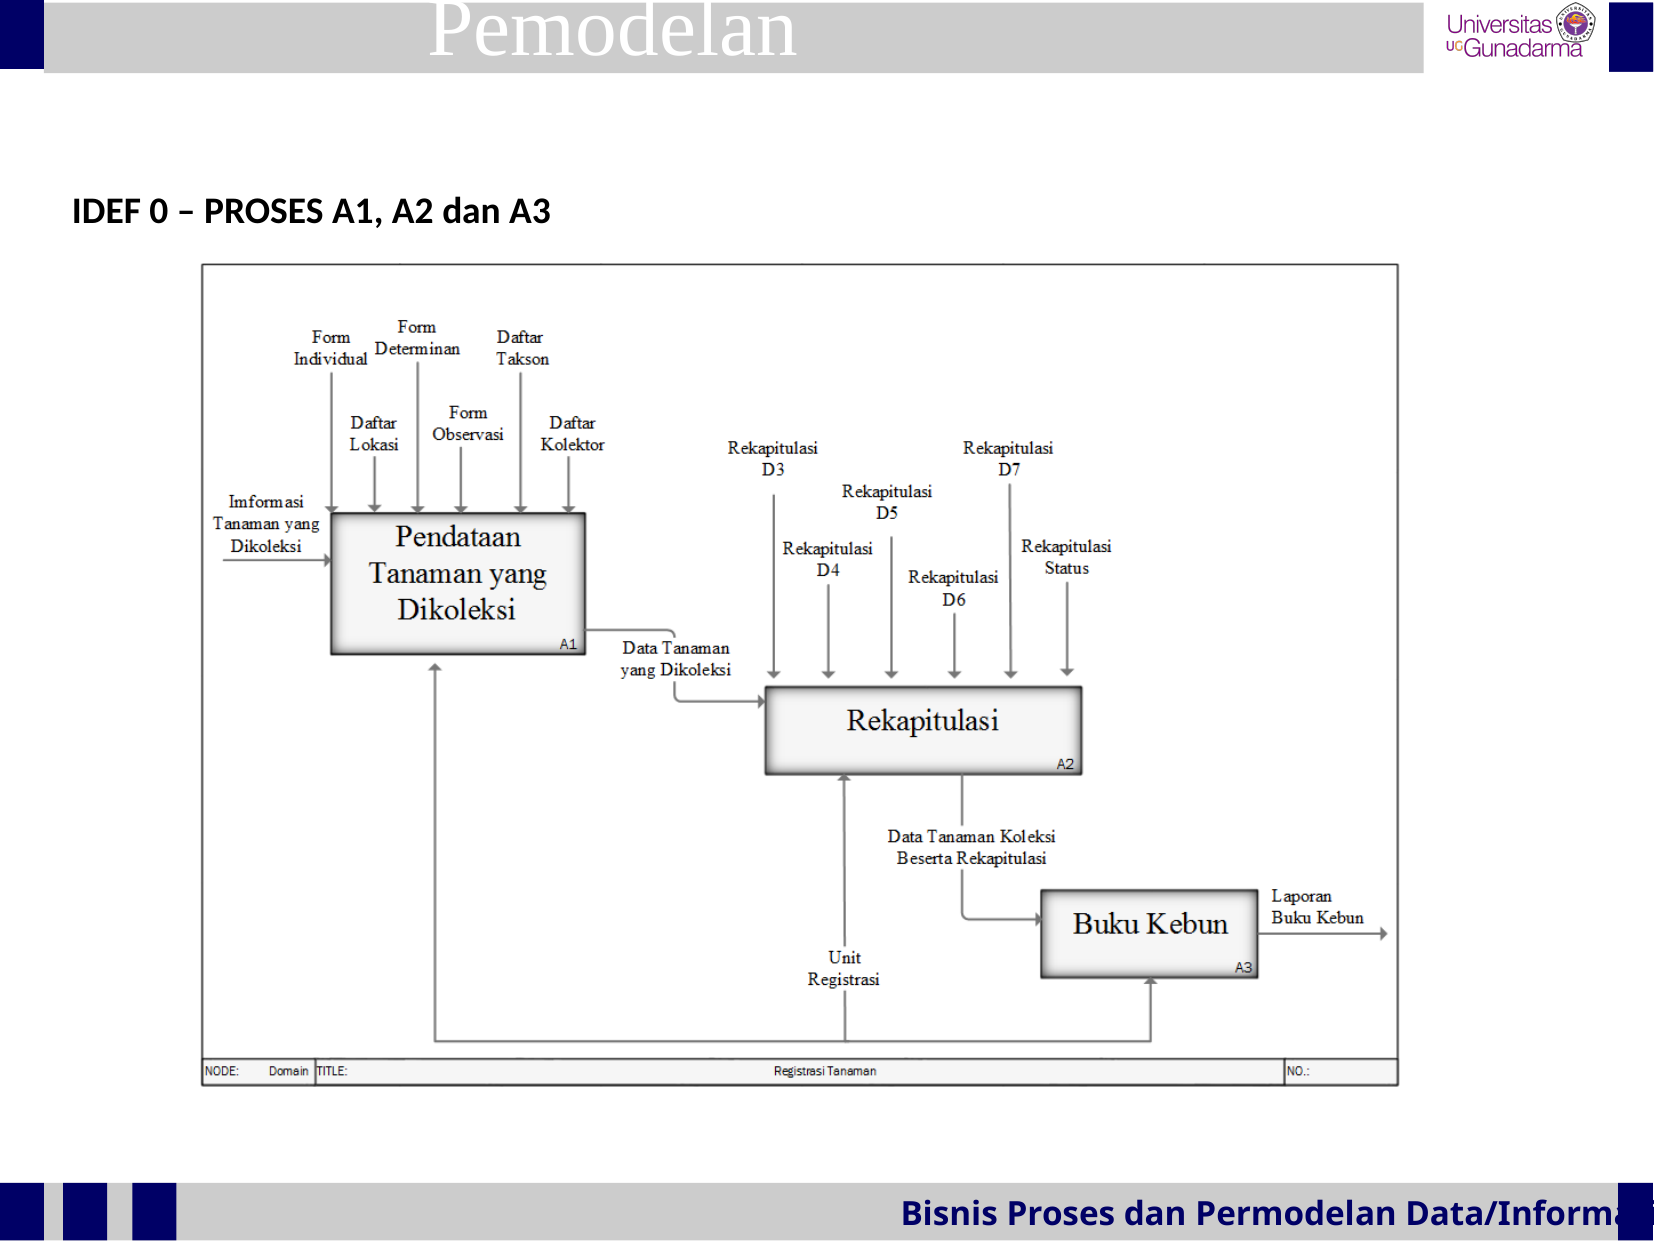

Pemodelan
IDEF 0 – PROSES A1, A2 dan A3